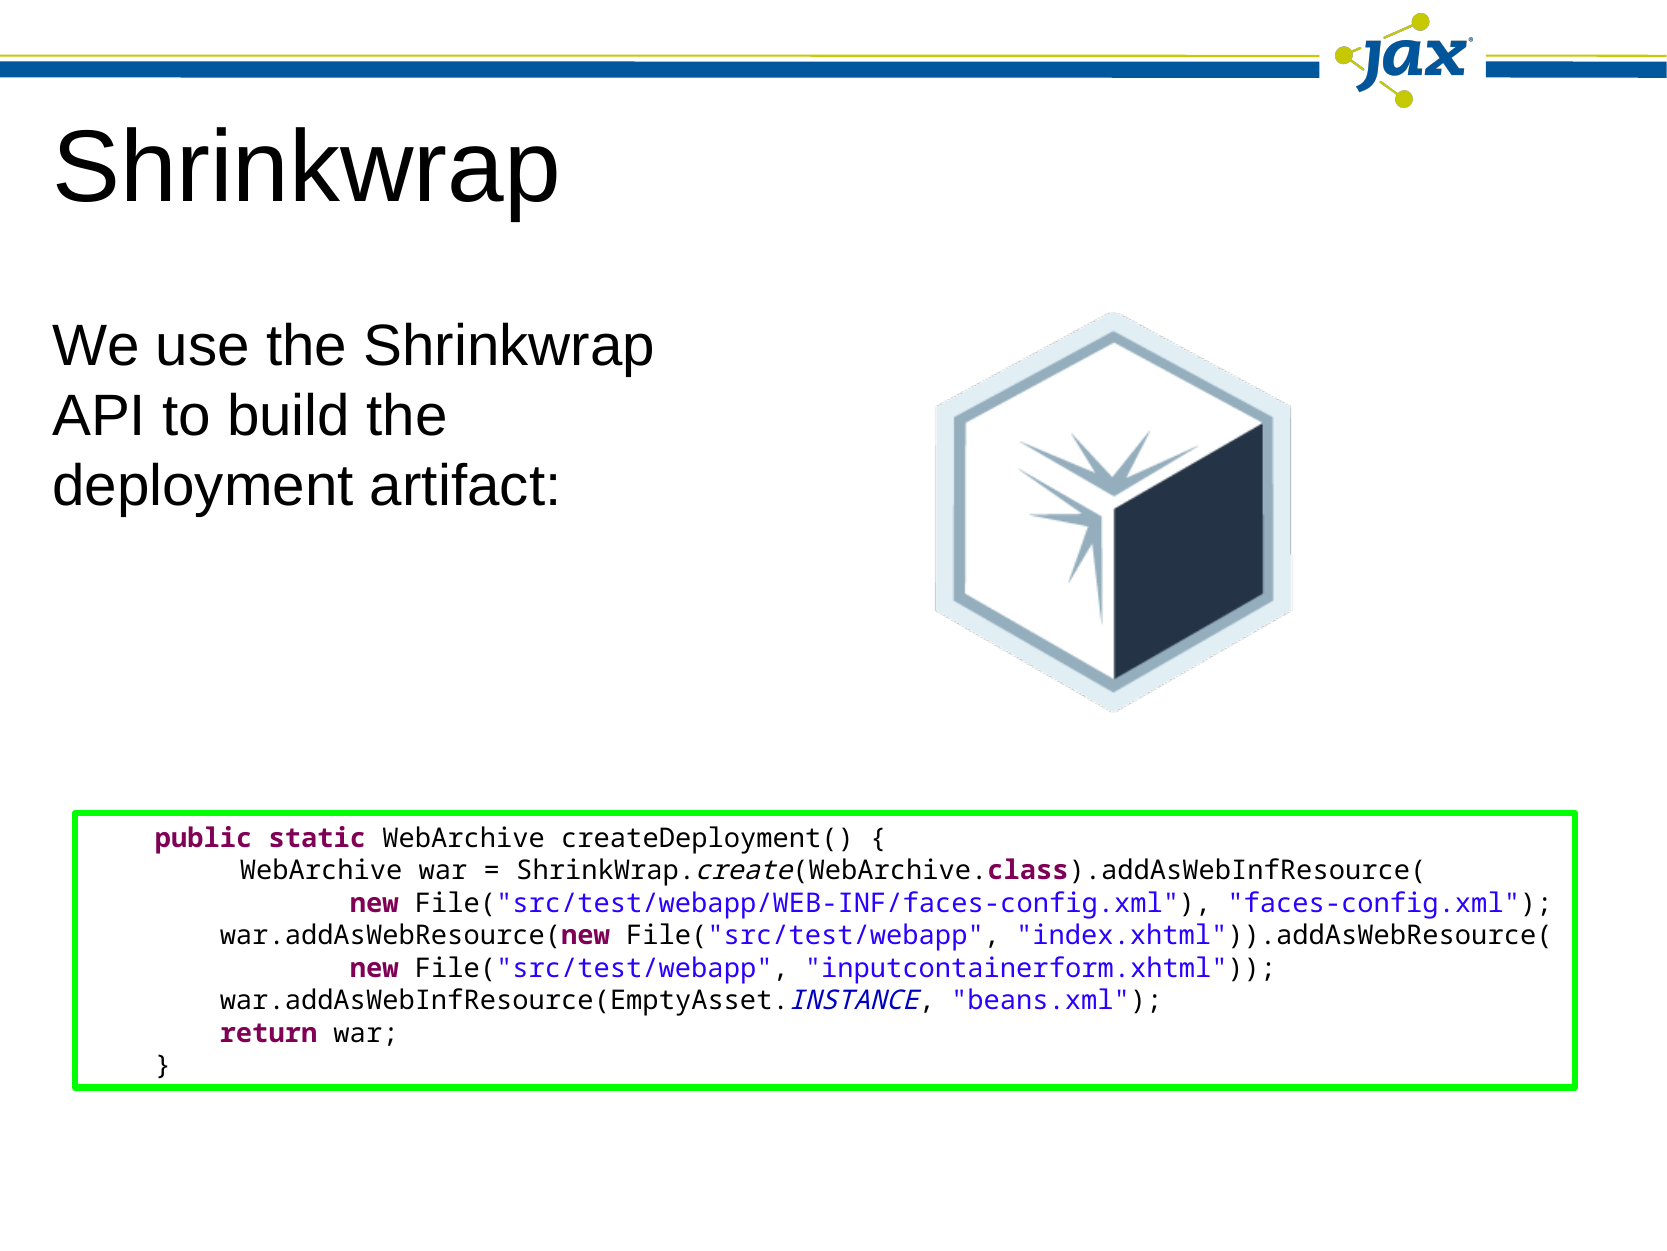

# Shrinkwrap
We use the Shrinkwrap API to build the deployment artifact:
 public static WebArchive createDeployment() {
 	WebArchive war = ShrinkWrap.create(WebArchive.class).addAsWebInfResource(
 new File("src/test/webapp/WEB-INF/faces-config.xml"), "faces-config.xml");
 war.addAsWebResource(new File("src/test/webapp", "index.xhtml")).addAsWebResource(
 new File("src/test/webapp", "inputcontainerform.xhtml"));
 war.addAsWebInfResource(EmptyAsset.INSTANCE, "beans.xml");
 return war;
 }